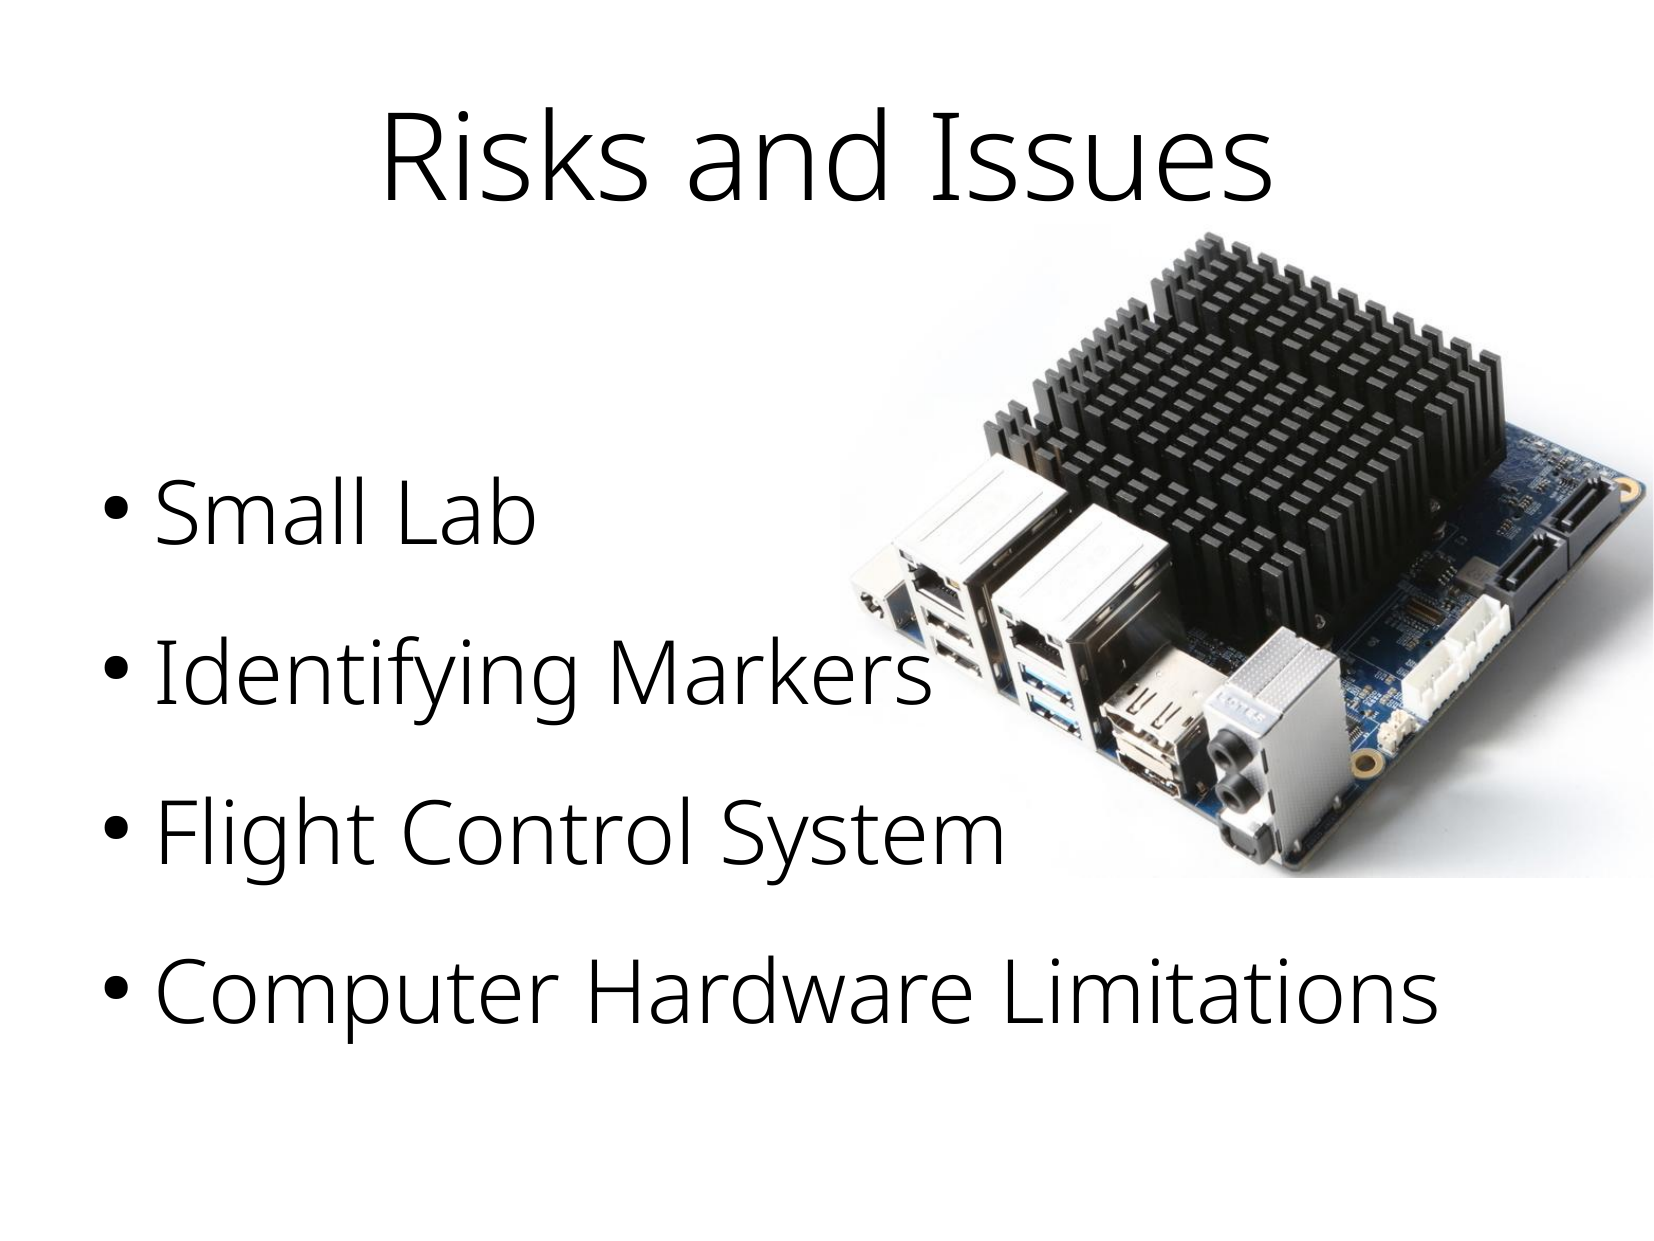

# Risks and Issues
Small Lab
Identifying Markers
Flight Control System
Computer Hardware Limitations